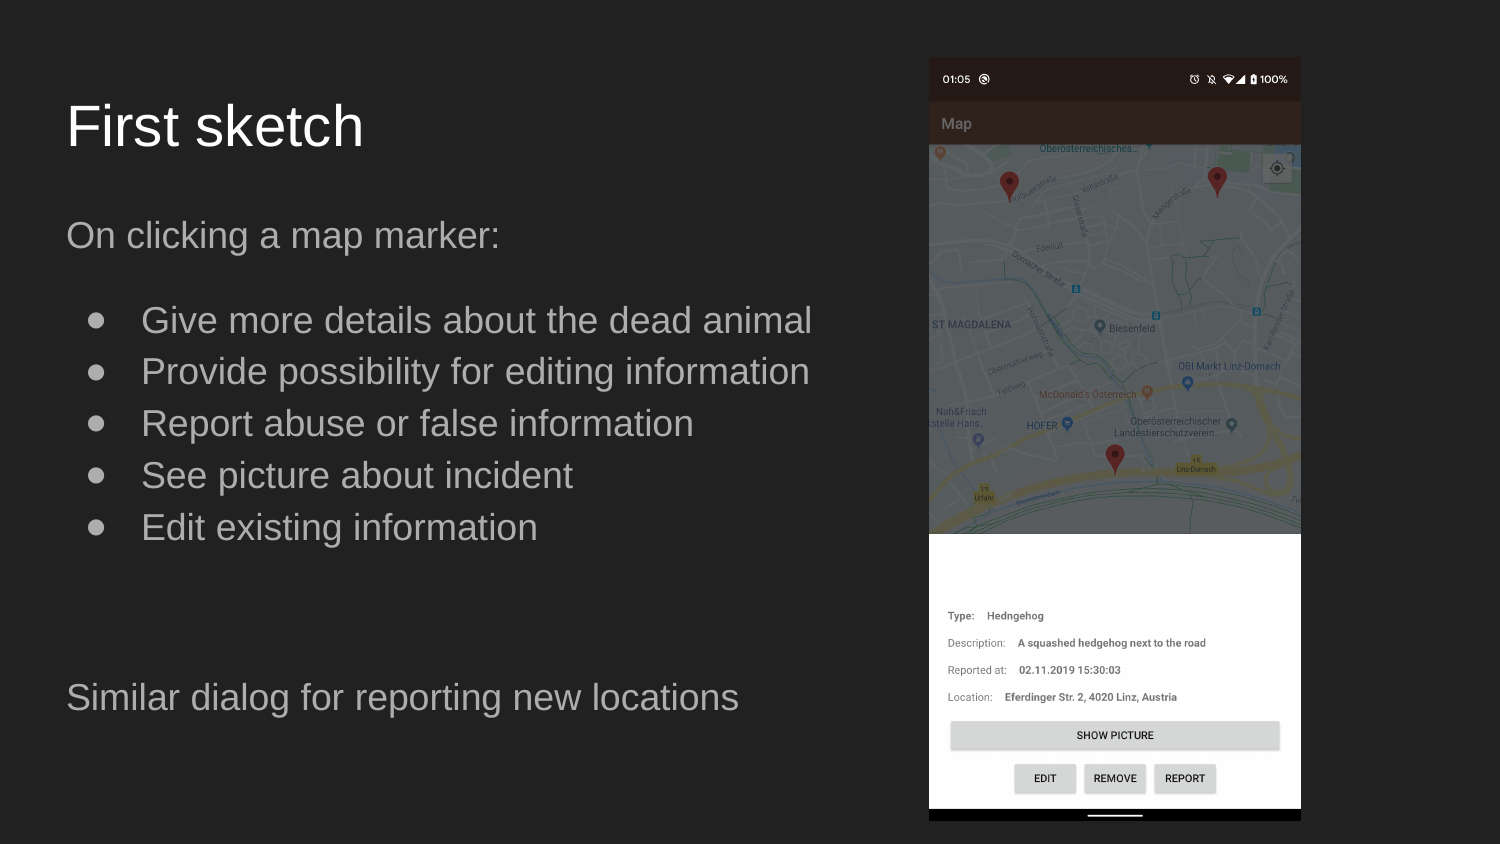

# First sketch
On clicking a map marker:
Give more details about the dead animal
Provide possibility for editing information
Report abuse or false information
See picture about incident
Edit existing information
Similar dialog for reporting new locations